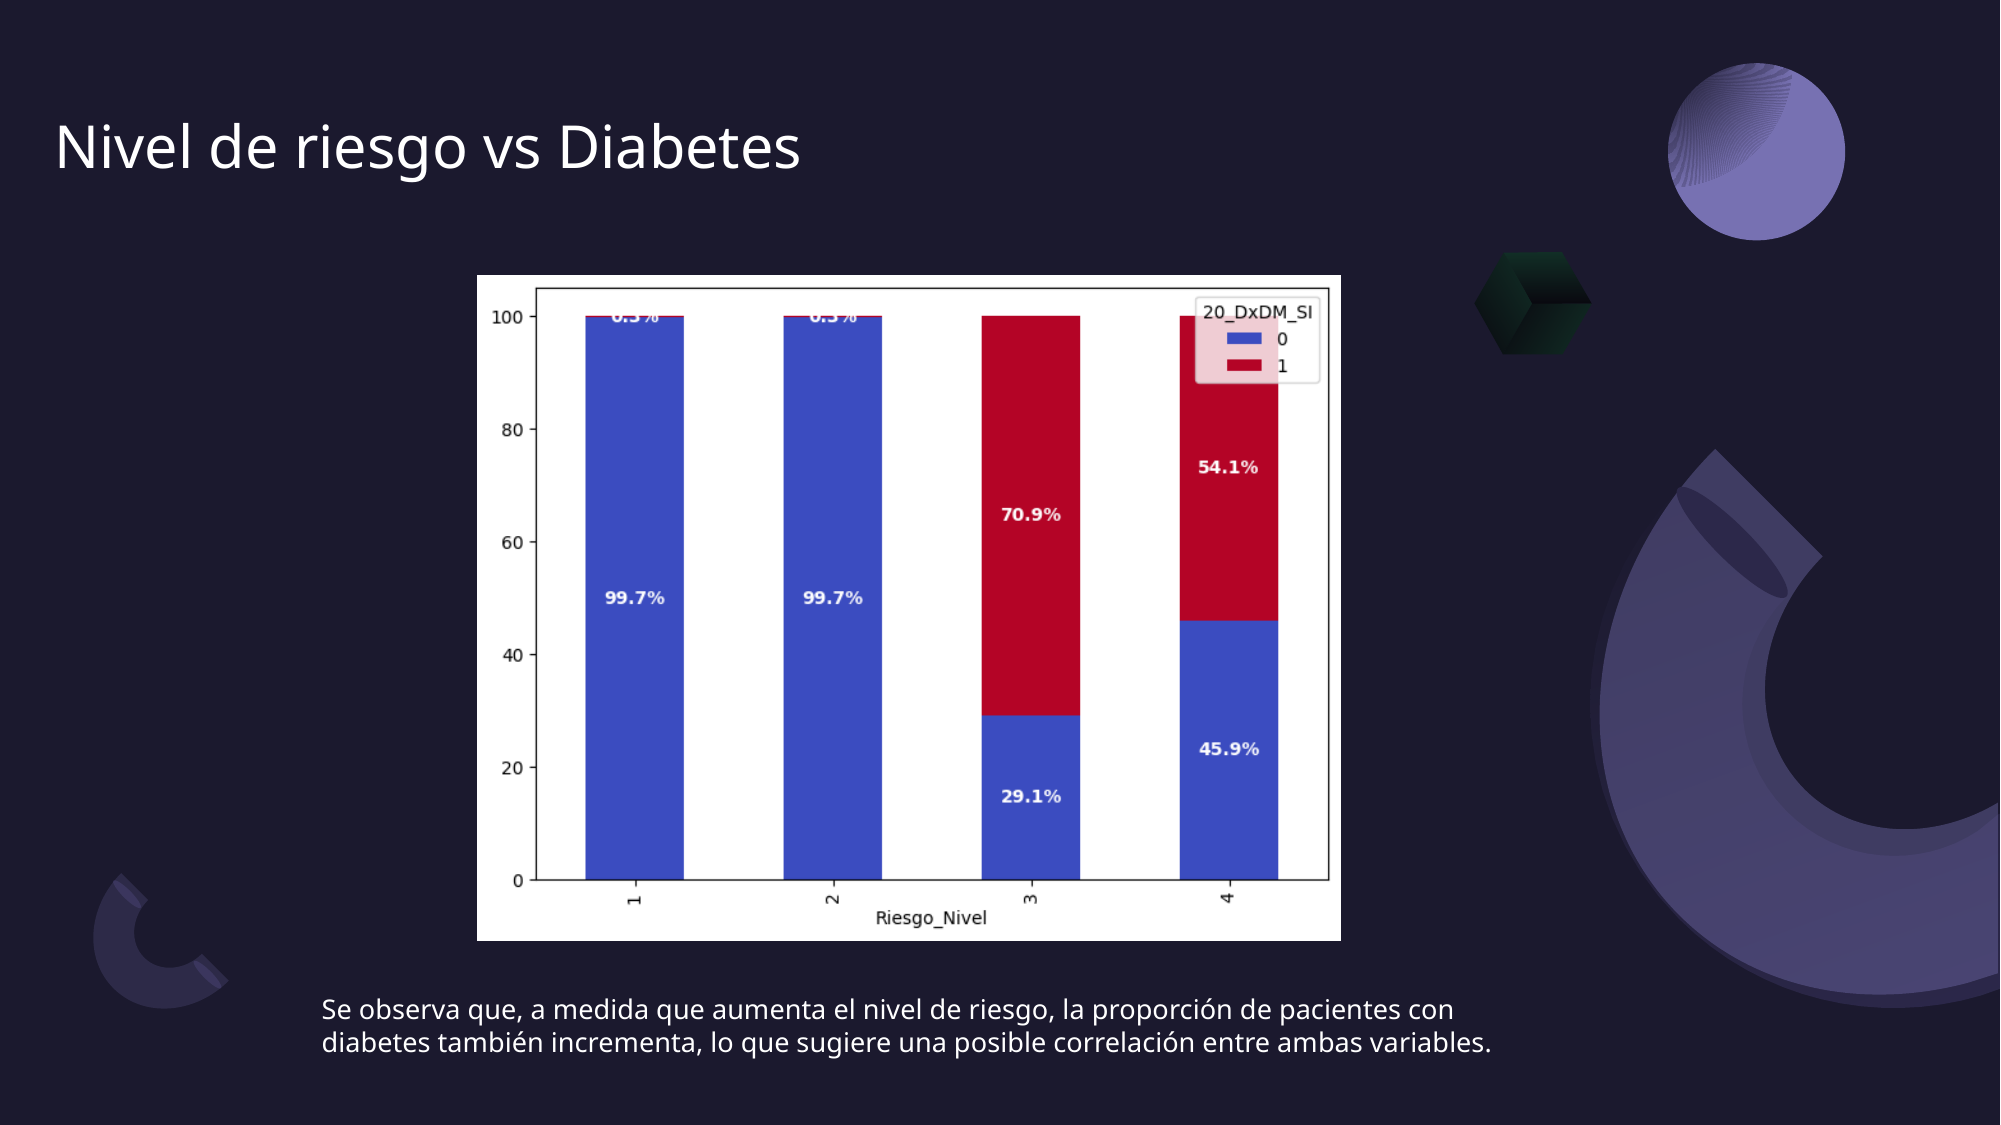

# Nivel de riesgo vs Diabetes
Se observa que, a medida que aumenta el nivel de riesgo, la proporción de pacientes con diabetes también incrementa, lo que sugiere una posible correlación entre ambas variables.